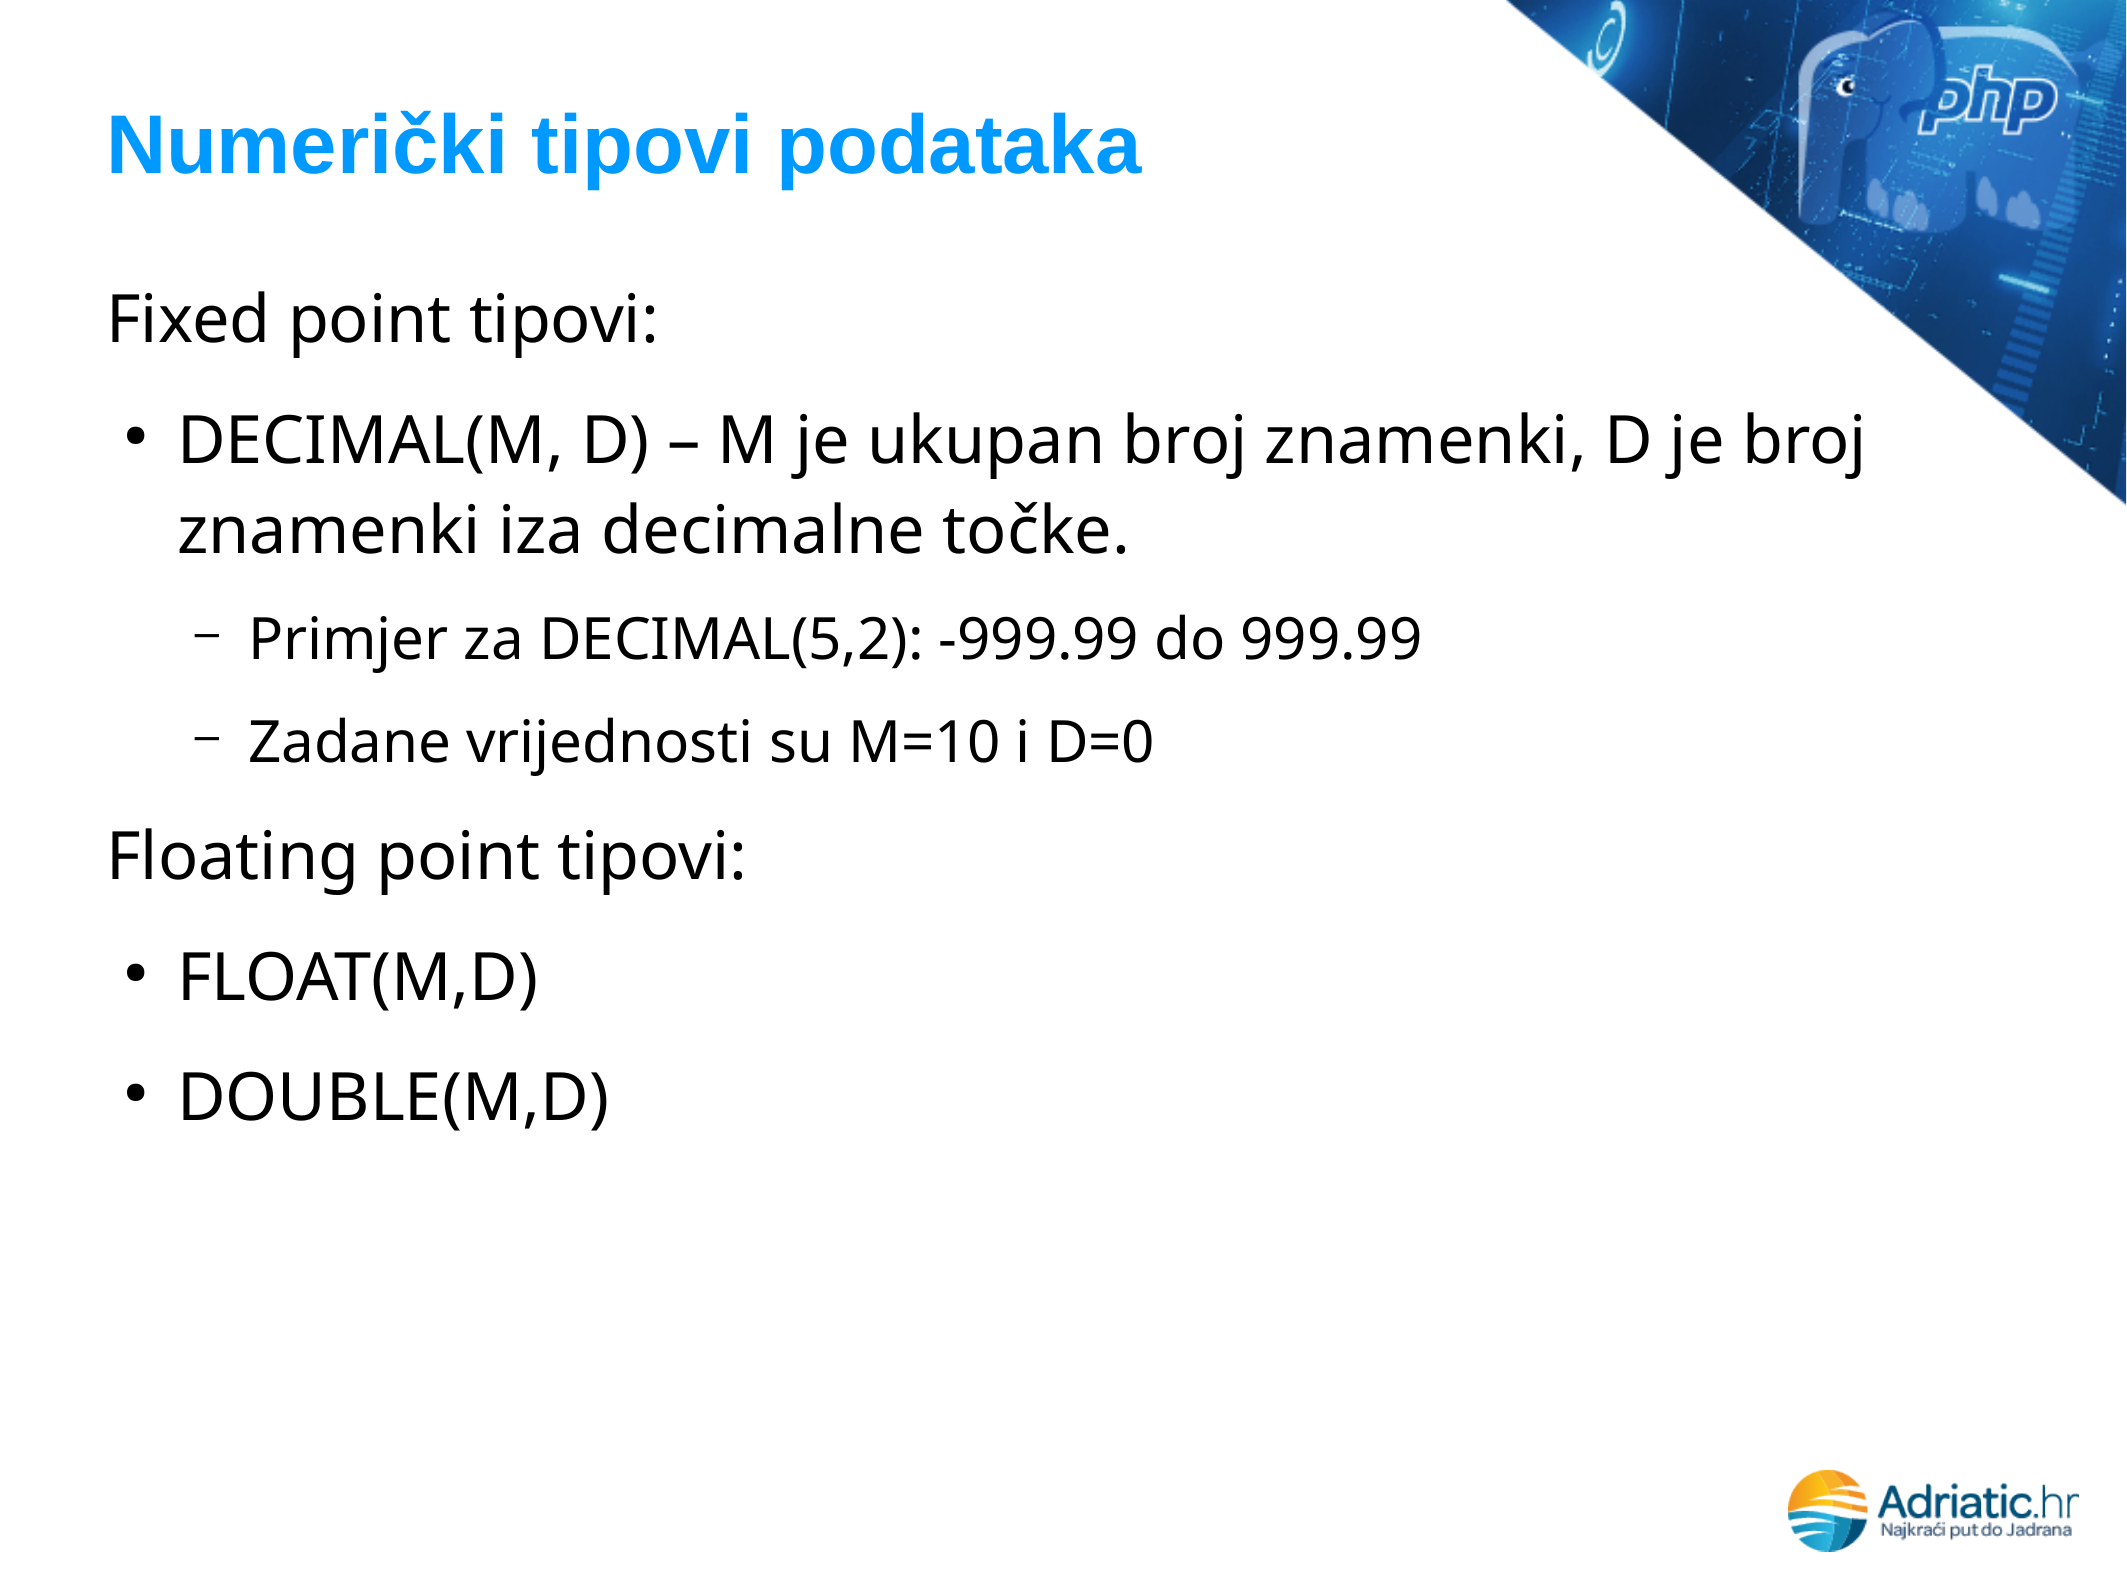

# Numerički tipovi podataka
Fixed point tipovi:
DECIMAL(M, D) – M je ukupan broj znamenki, D je broj znamenki iza decimalne točke.
Primjer za DECIMAL(5,2): -999.99 do 999.99
Zadane vrijednosti su M=10 i D=0
Floating point tipovi:
FLOAT(M,D)
DOUBLE(M,D)